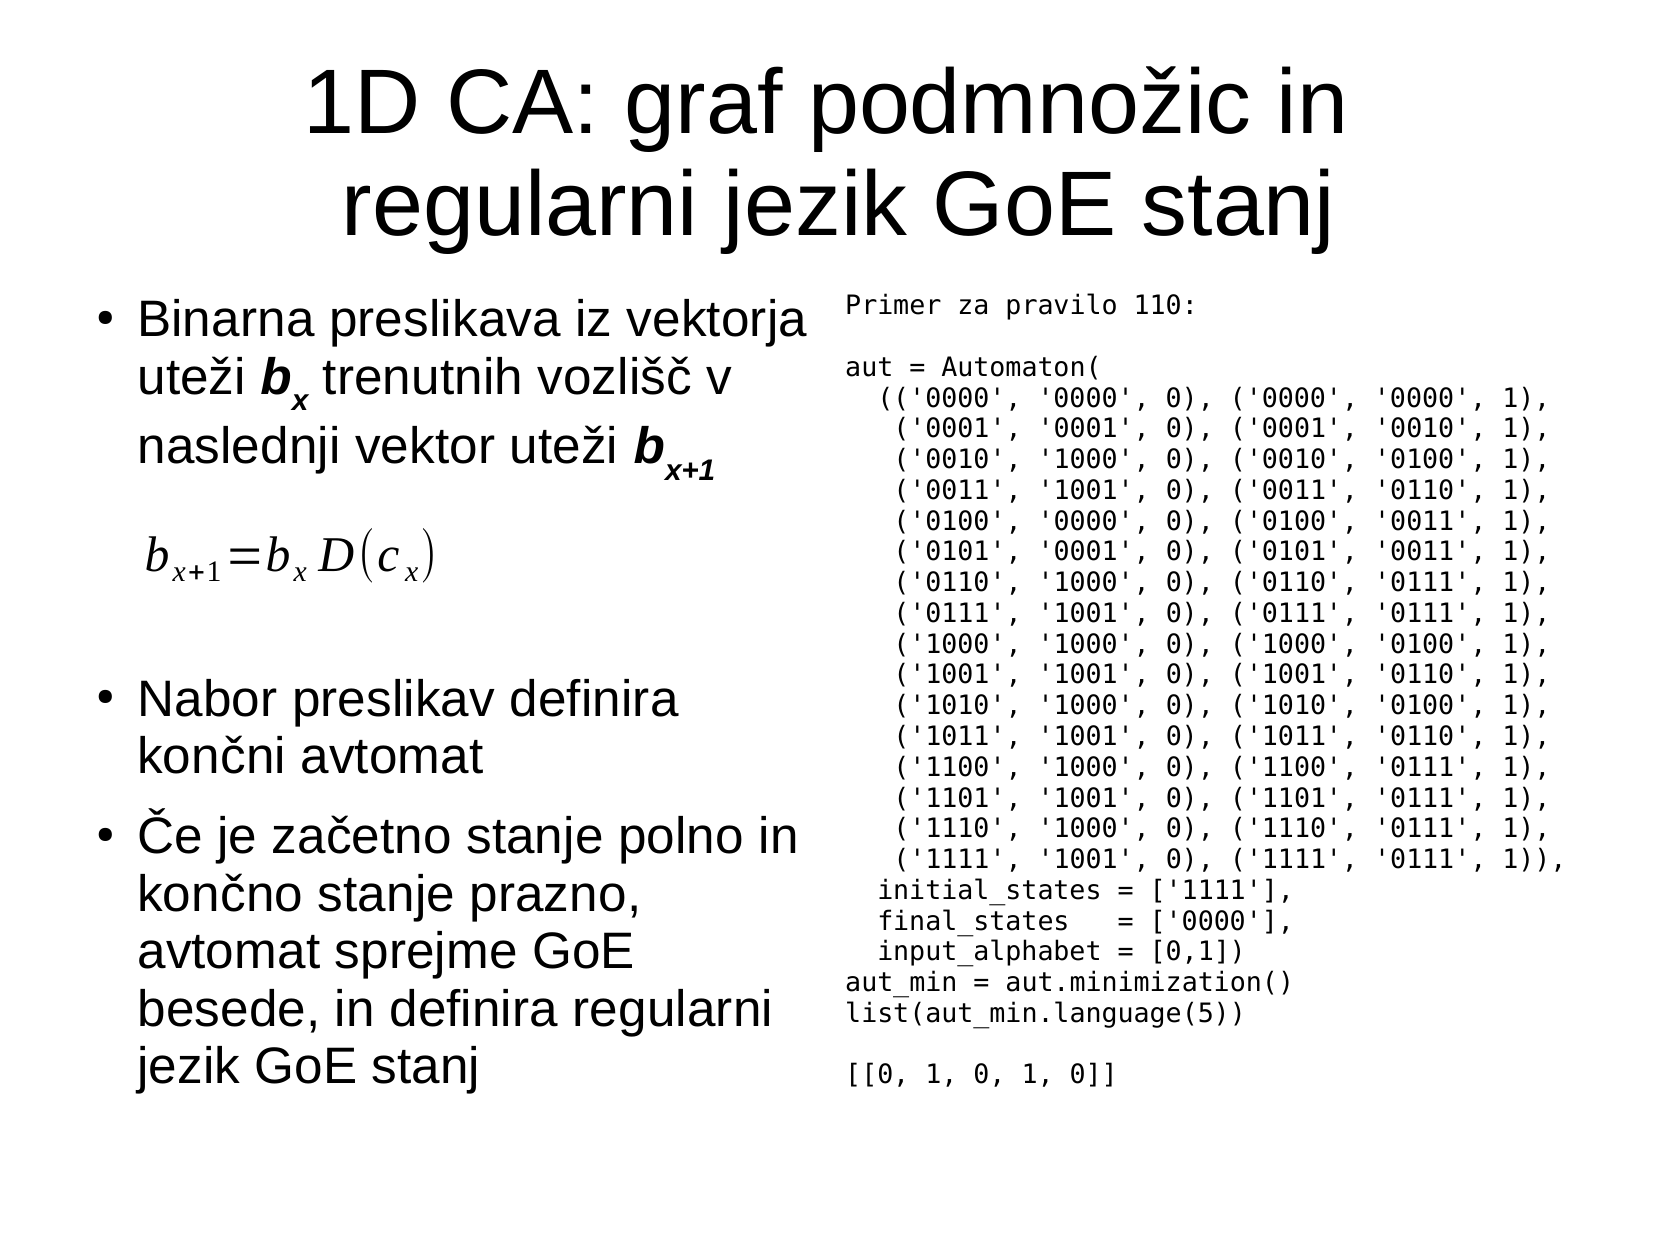

# 1D CA: graf podmnožic in regularni jezik GoE stanj
Binarna preslikava iz vektorja uteži bx trenutnih vozlišč v naslednji vektor uteži bx+1
Nabor preslikav definira končni avtomat
Če je začetno stanje polno in končno stanje prazno, avtomat sprejme GoE besede, in definira regularni jezik GoE stanj
Primer za pravilo 110:
aut = Automaton(
 (('0000', '0000', 0), ('0000', '0000', 1),
 ('0001', '0001', 0), ('0001', '0010', 1),
 ('0010', '1000', 0), ('0010', '0100', 1),
 ('0011', '1001', 0), ('0011', '0110', 1),
 ('0100', '0000', 0), ('0100', '0011', 1),
 ('0101', '0001', 0), ('0101', '0011', 1),
 ('0110', '1000', 0), ('0110', '0111', 1),
 ('0111', '1001', 0), ('0111', '0111', 1),
 ('1000', '1000', 0), ('1000', '0100', 1),
 ('1001', '1001', 0), ('1001', '0110', 1),
 ('1010', '1000', 0), ('1010', '0100', 1),
 ('1011', '1001', 0), ('1011', '0110', 1),
 ('1100', '1000', 0), ('1100', '0111', 1),
 ('1101', '1001', 0), ('1101', '0111', 1),
 ('1110', '1000', 0), ('1110', '0111', 1),
 ('1111', '1001', 0), ('1111', '0111', 1)),
 initial_states = ['1111'],
 final_states = ['0000'],
 input_alphabet = [0,1])
aut_min = aut.minimization()
list(aut_min.language(5))
[[0, 1, 0, 1, 0]]